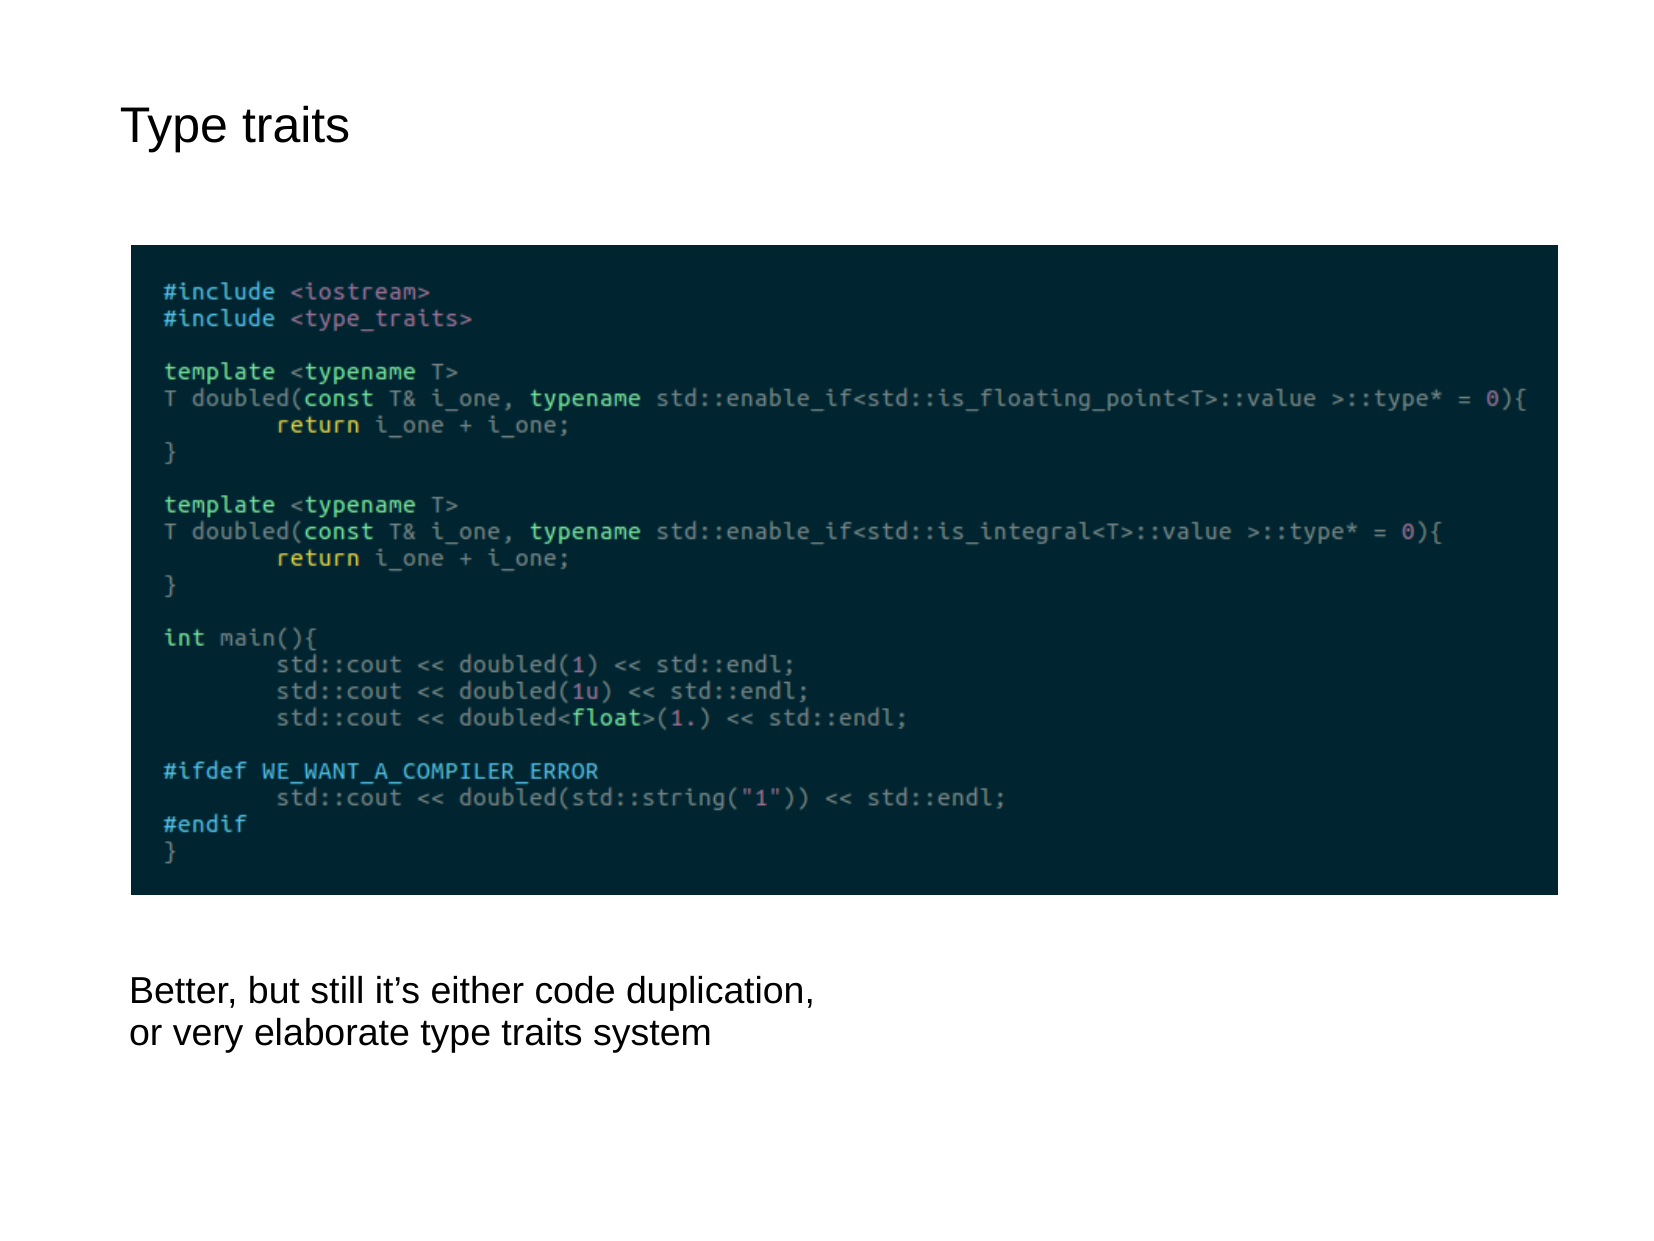

Type traits
Better, but still it’s either code duplication,
or very elaborate type traits system